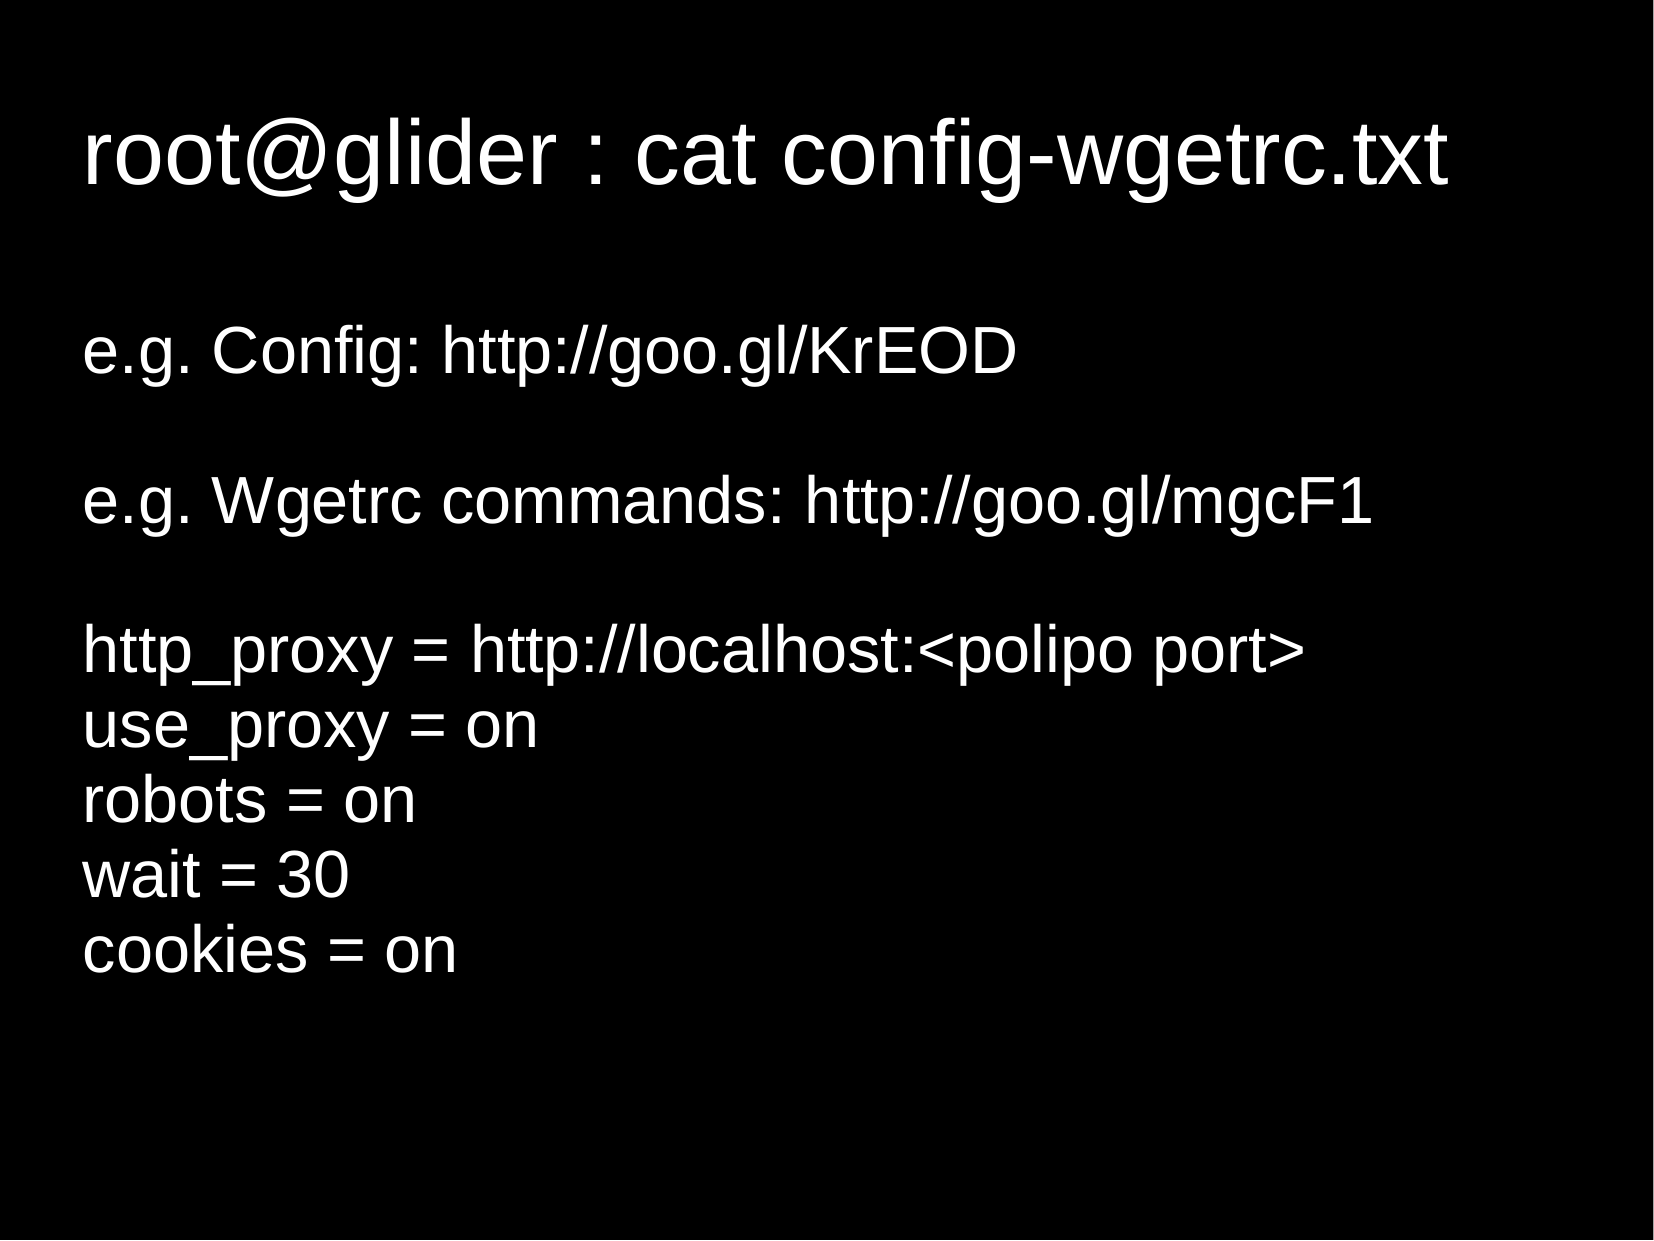

# root@glider : cat config-wgetrc.txt
e.g. Config: http://goo.gl/KrEOD
e.g. Wgetrc commands: http://goo.gl/mgcF1
http_proxy = http://localhost:<polipo port>
use_proxy = on
robots = on
wait = 30
cookies = on